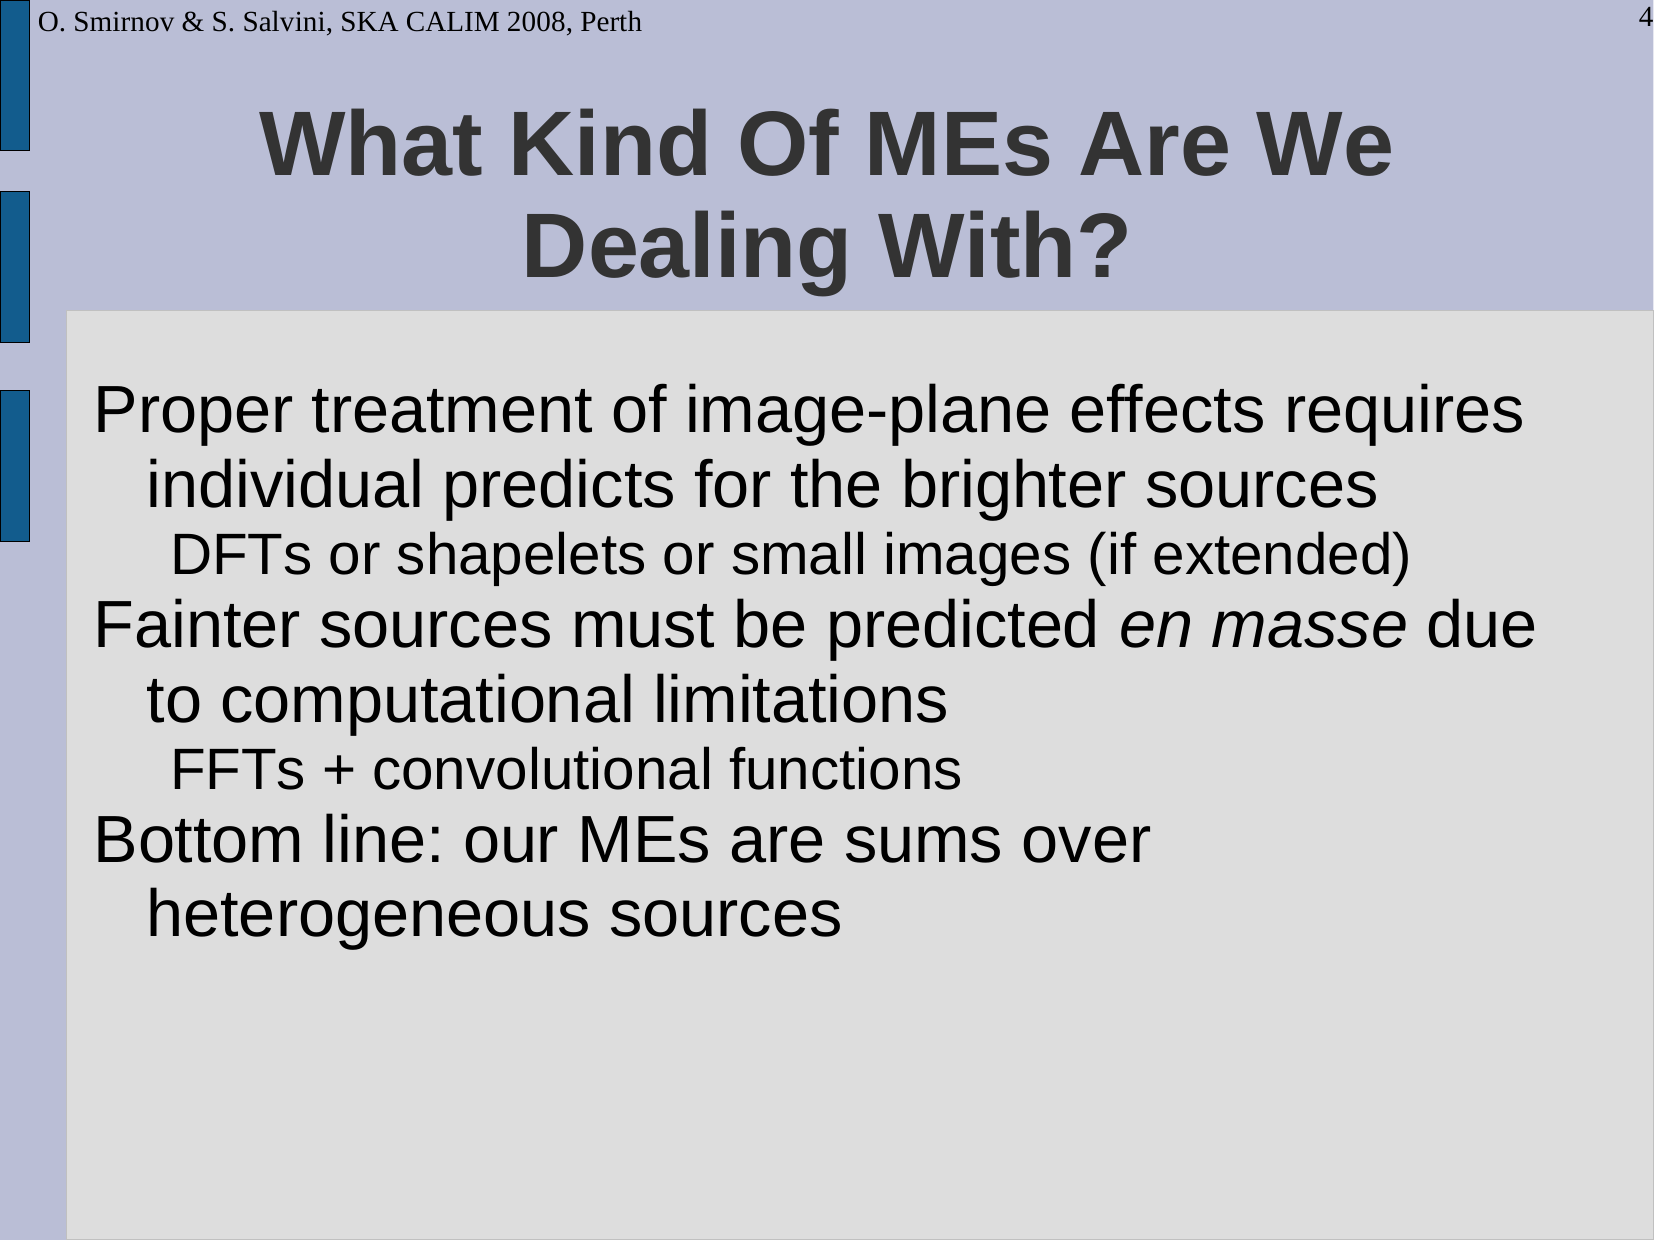

4
O. Smirnov & S. Salvini, SKA CALIM 2008, Perth
# What Kind Of MEs Are We Dealing With?
Proper treatment of image-plane effects requires individual predicts for the brighter sources
DFTs or shapelets or small images (if extended)
Fainter sources must be predicted en masse due to computational limitations
FFTs + convolutional functions
Bottom line: our MEs are sums over heterogeneous sources